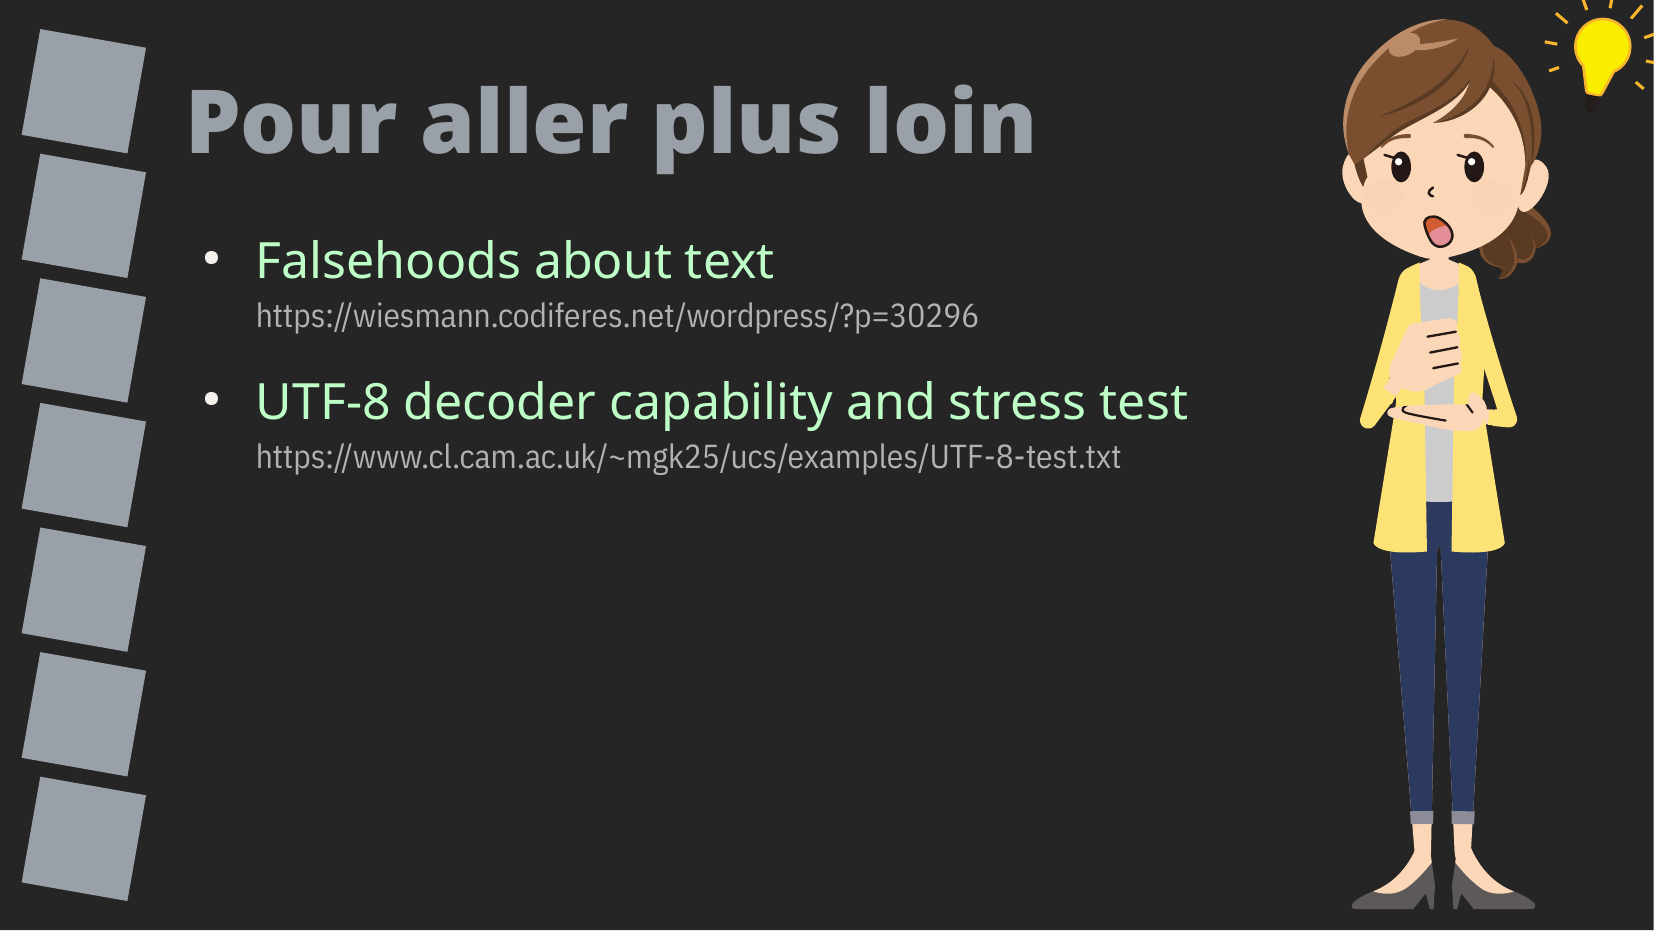

# Pour aller plus loin
Falsehoods about text
https://wiesmann.codiferes.net/wordpress/?p=30296
UTF-8 decoder capability and stress test
https://www.cl.cam.ac.uk/~mgk25/ucs/examples/UTF-8-test.txt